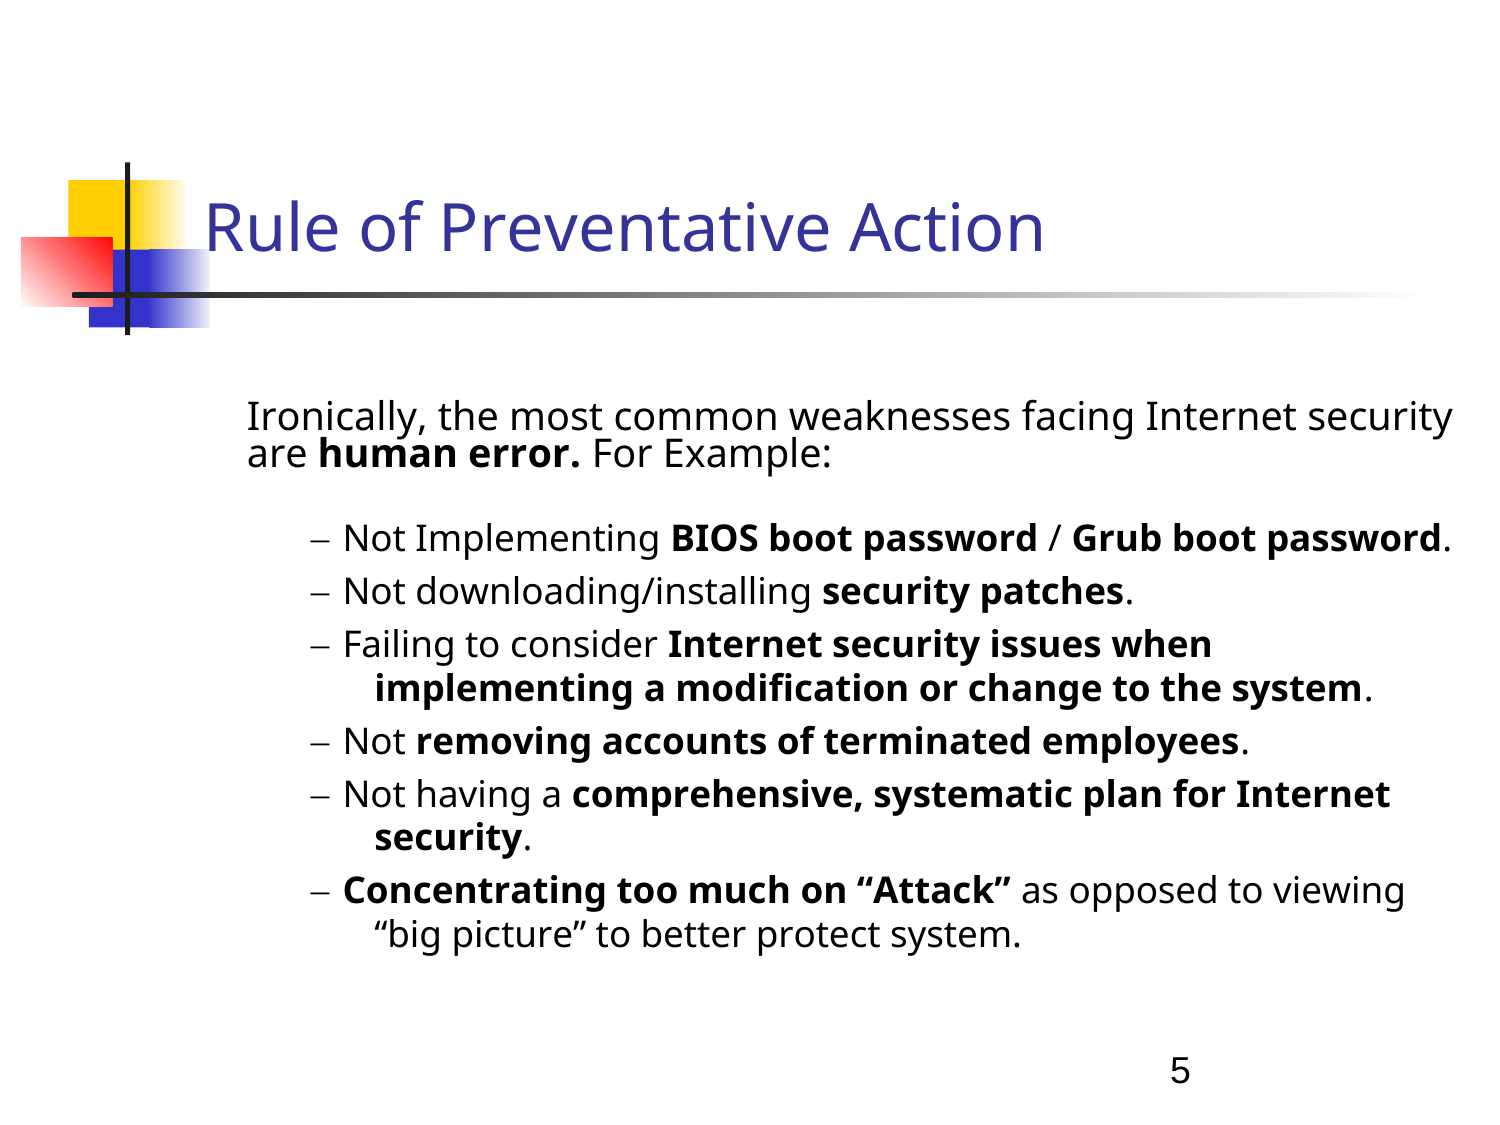

# Rule of Preventative Action
Ironically, the most common weaknesses facing Internet security are human error. For Example:
Not Implementing BIOS boot password / Grub boot password.
Not downloading/installing security patches.
Failing to consider Internet security issues when implementing a modification or change to the system.
Not removing accounts of terminated employees.
Not having a comprehensive, systematic plan for Internet security.
Concentrating too much on “Attack” as opposed to viewing “big picture” to better protect system.
5